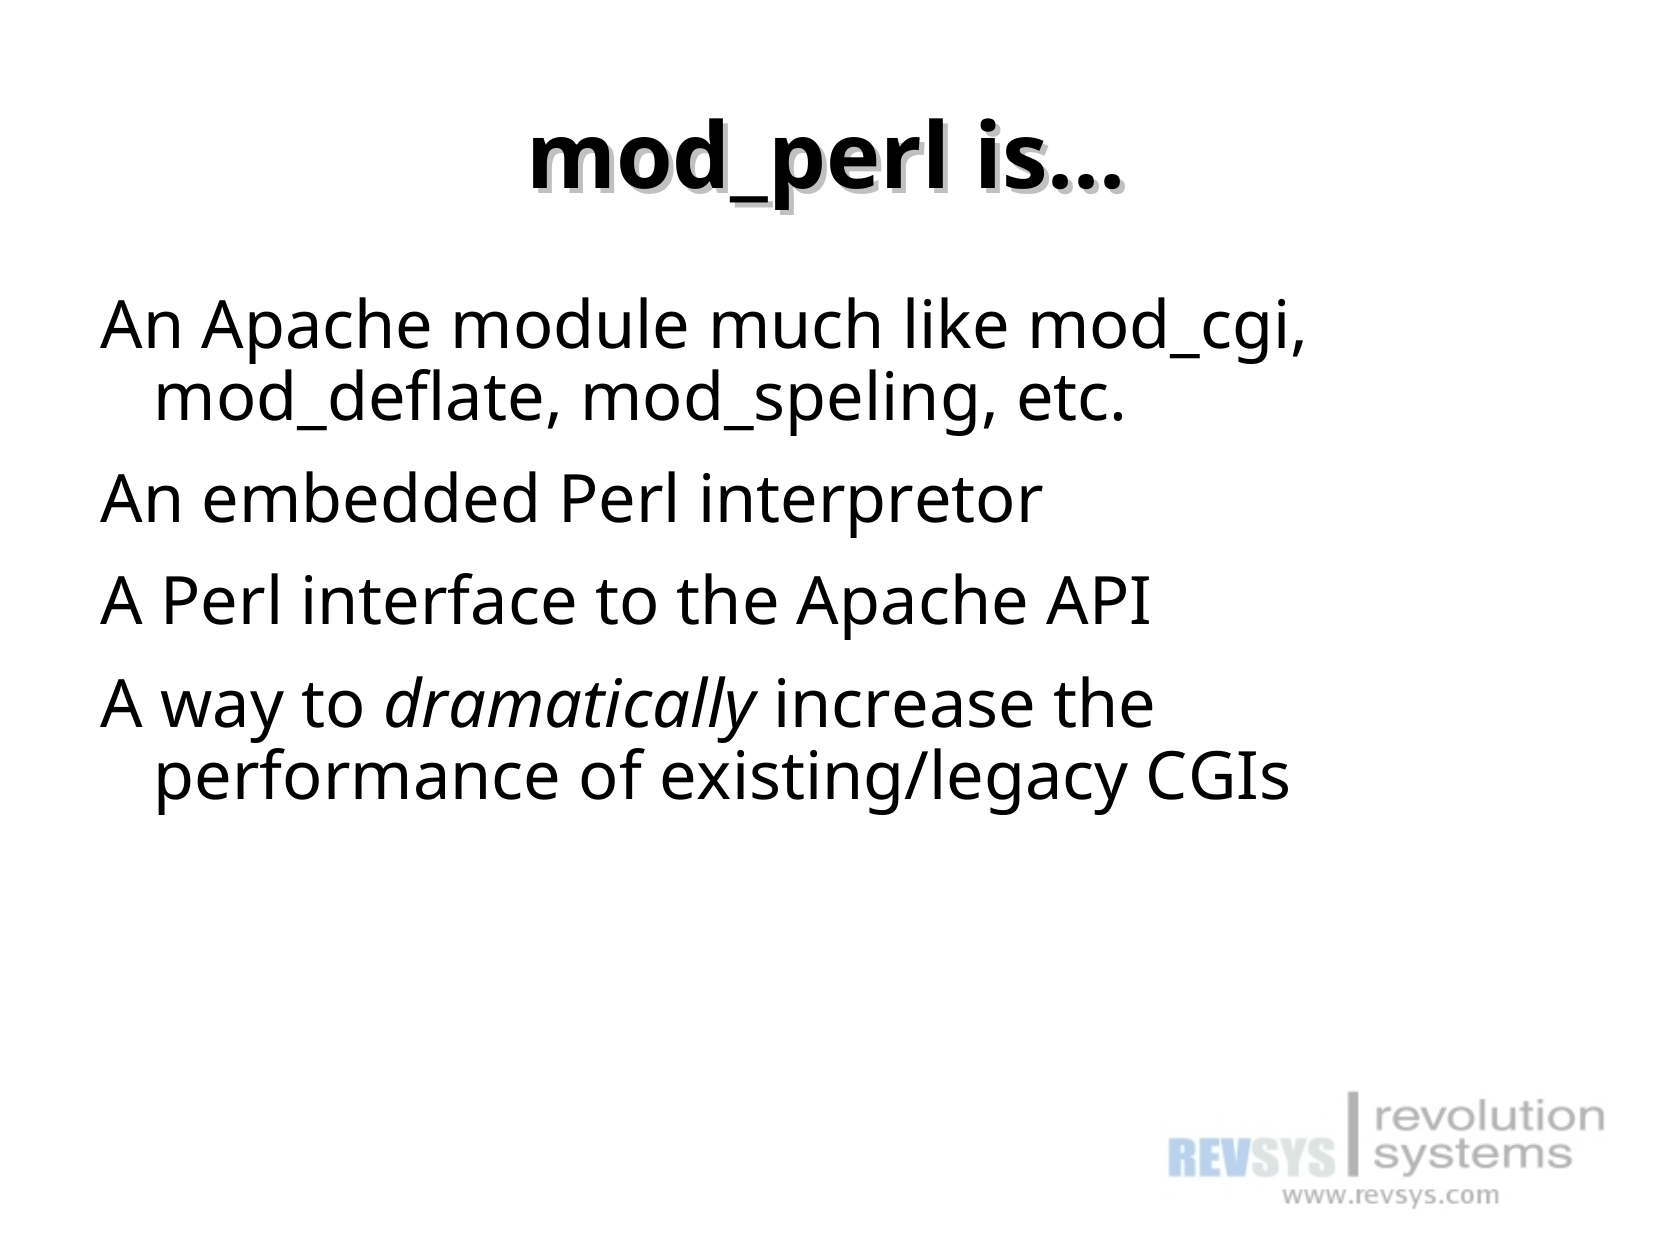

# mod_perl is...
An Apache module much like mod_cgi, mod_deflate, mod_speling, etc.
An embedded Perl interpretor
A Perl interface to the Apache API
A way to dramatically increase the performance of existing/legacy CGIs